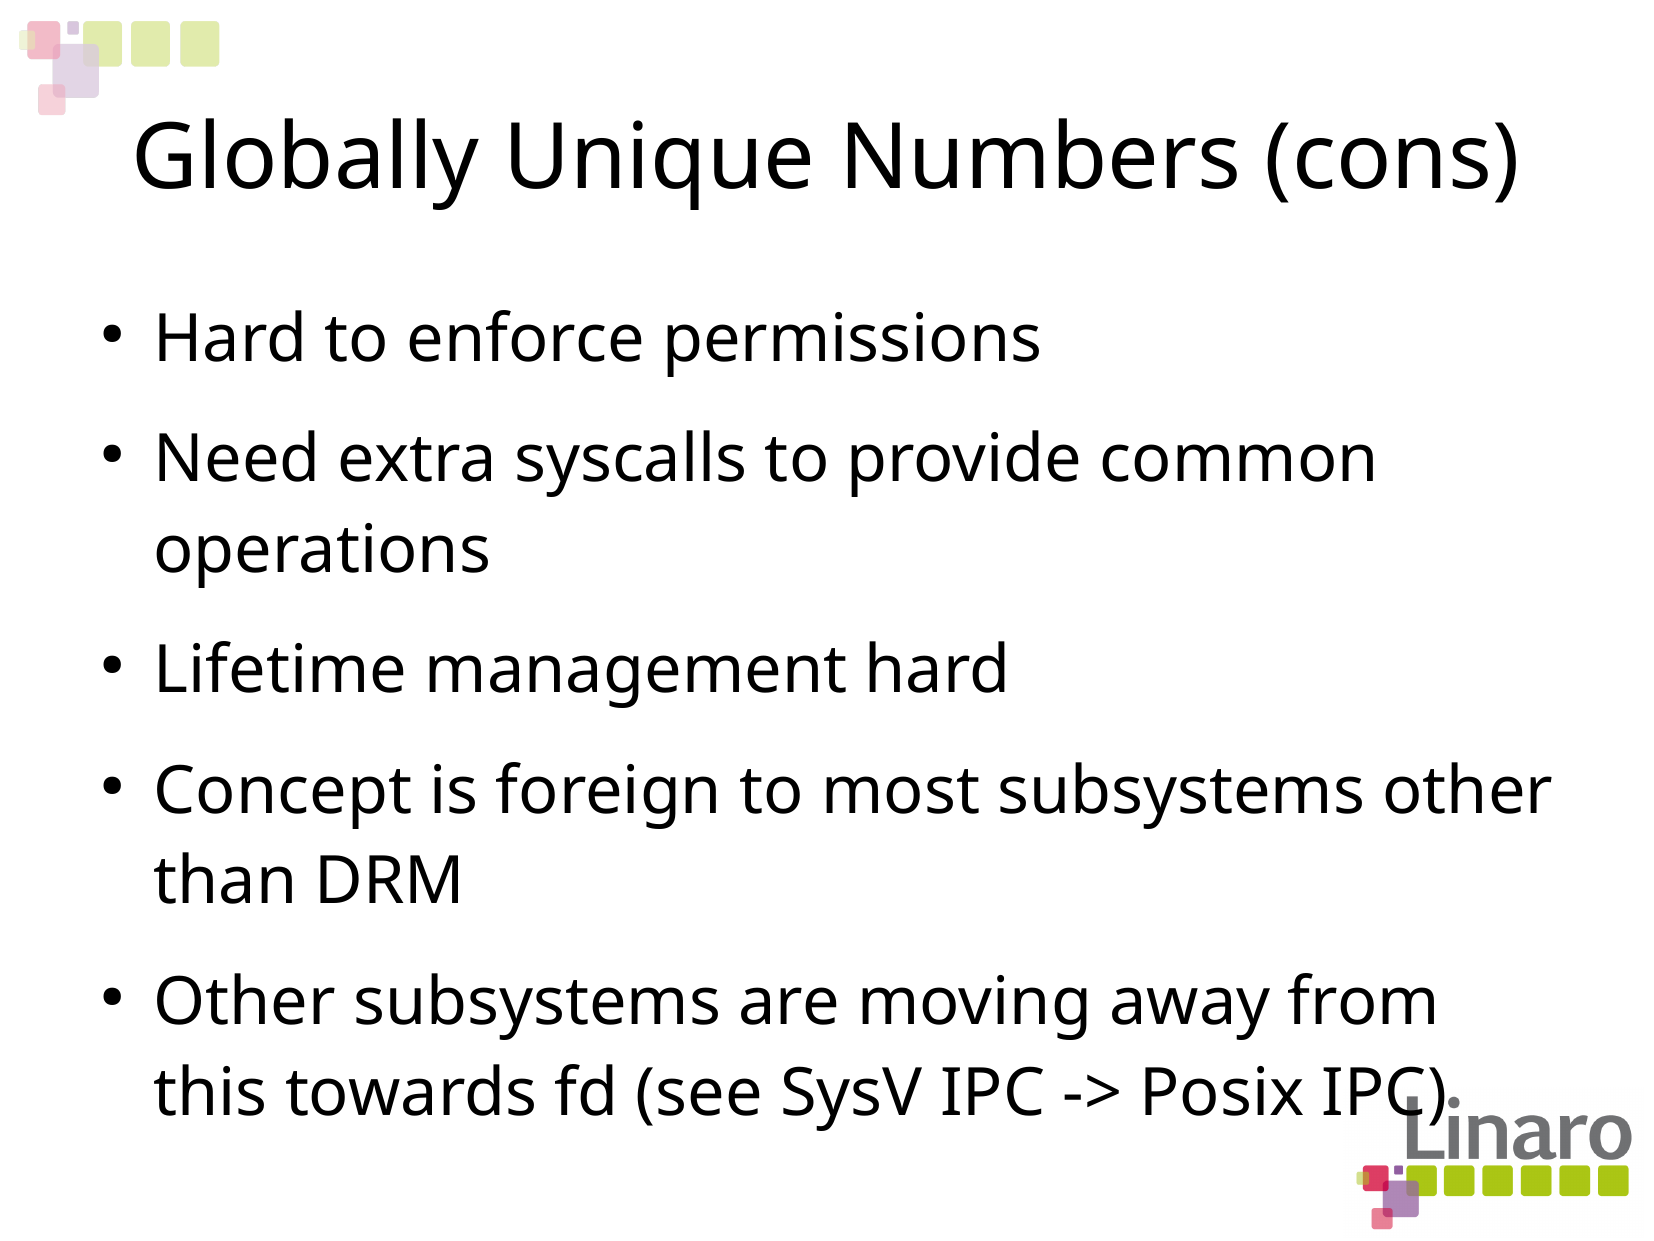

# Globally Unique Numbers (cons)
Hard to enforce permissions
Need extra syscalls to provide common operations
Lifetime management hard
Concept is foreign to most subsystems other than DRM
Other subsystems are moving away from this towards fd (see SysV IPC -> Posix IPC)